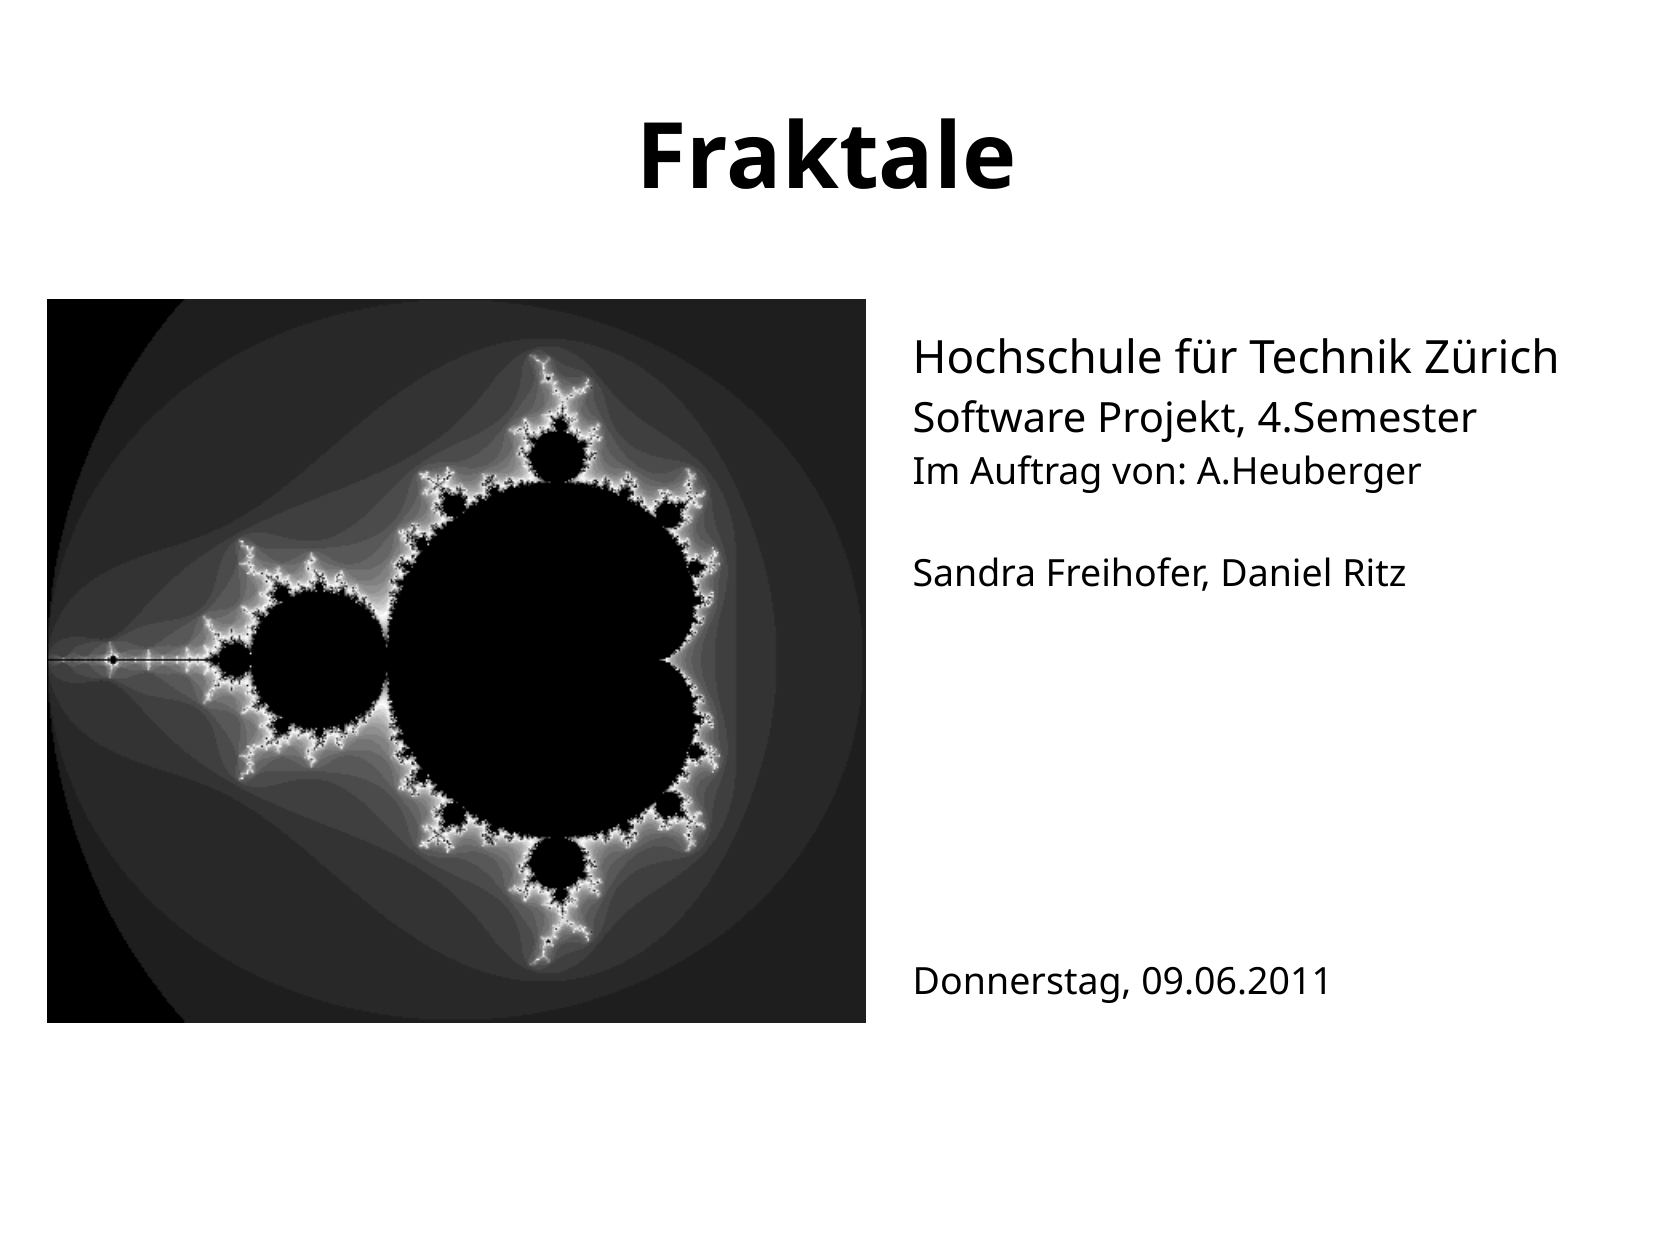

# Fraktale
Hochschule für Technik Zürich
Software Projekt, 4.Semester
Im Auftrag von: A.Heuberger
Sandra Freihofer, Daniel Ritz
Donnerstag, 09.06.2011